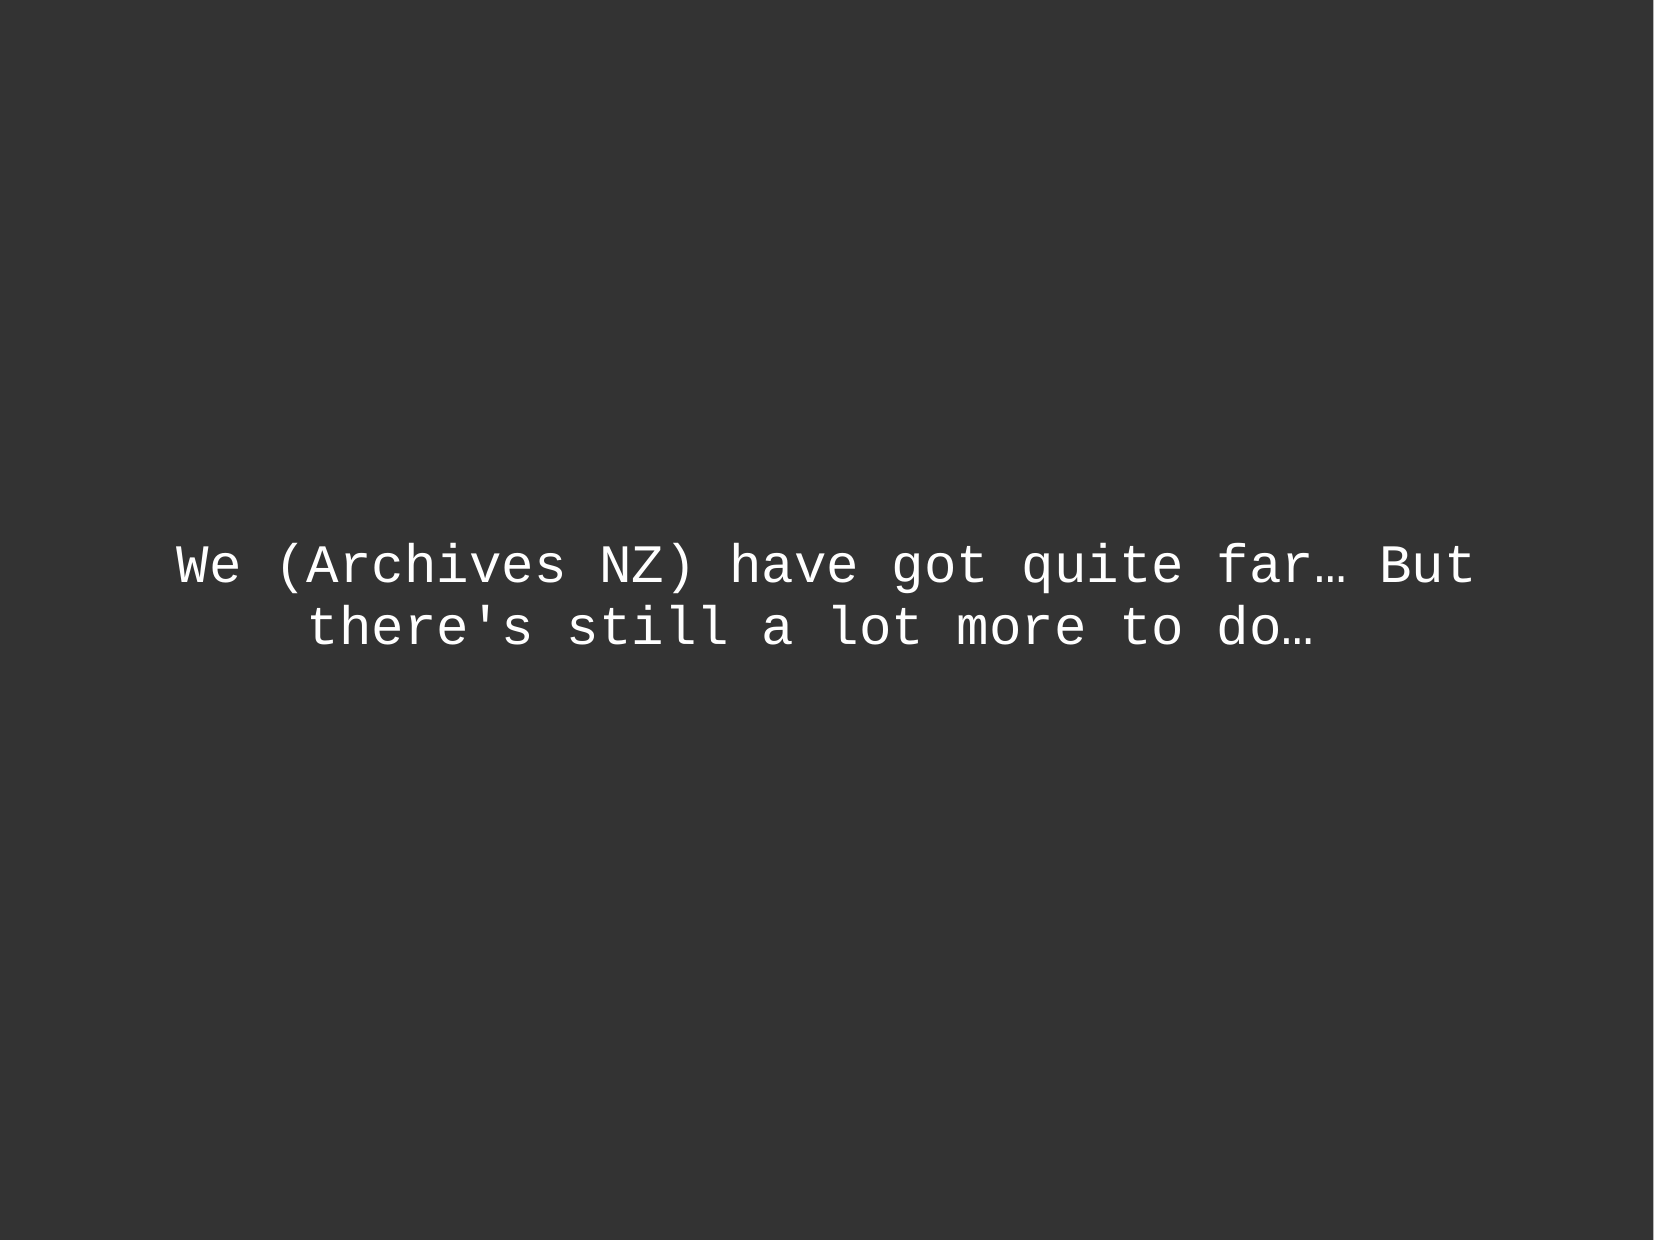

We (Archives NZ) have got quite far… But there's still a lot more to do…